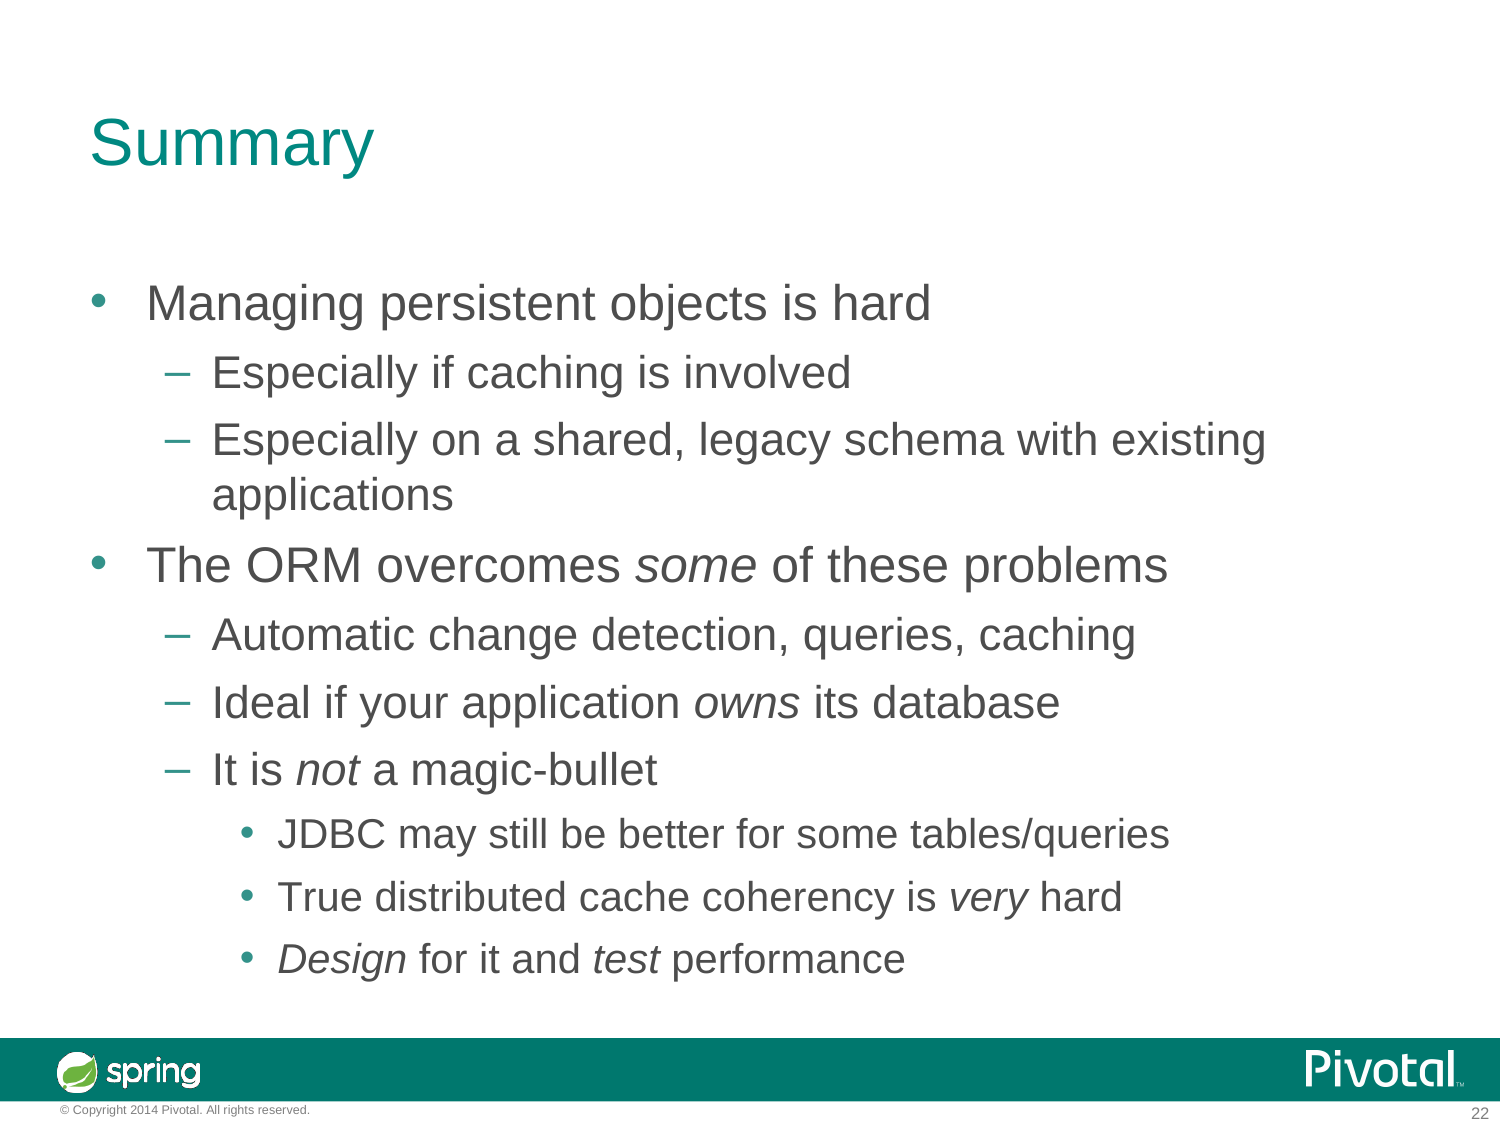

# Summary
Managing persistent objects is hard
Especially if caching is involved
Especially on a shared, legacy schema with existing applications
The ORM overcomes some of these problems
Automatic change detection, queries, caching
Ideal if your application owns its database
It is not a magic-bullet
JDBC may still be better for some tables/queries
True distributed cache coherency is very hard
Design for it and test performance